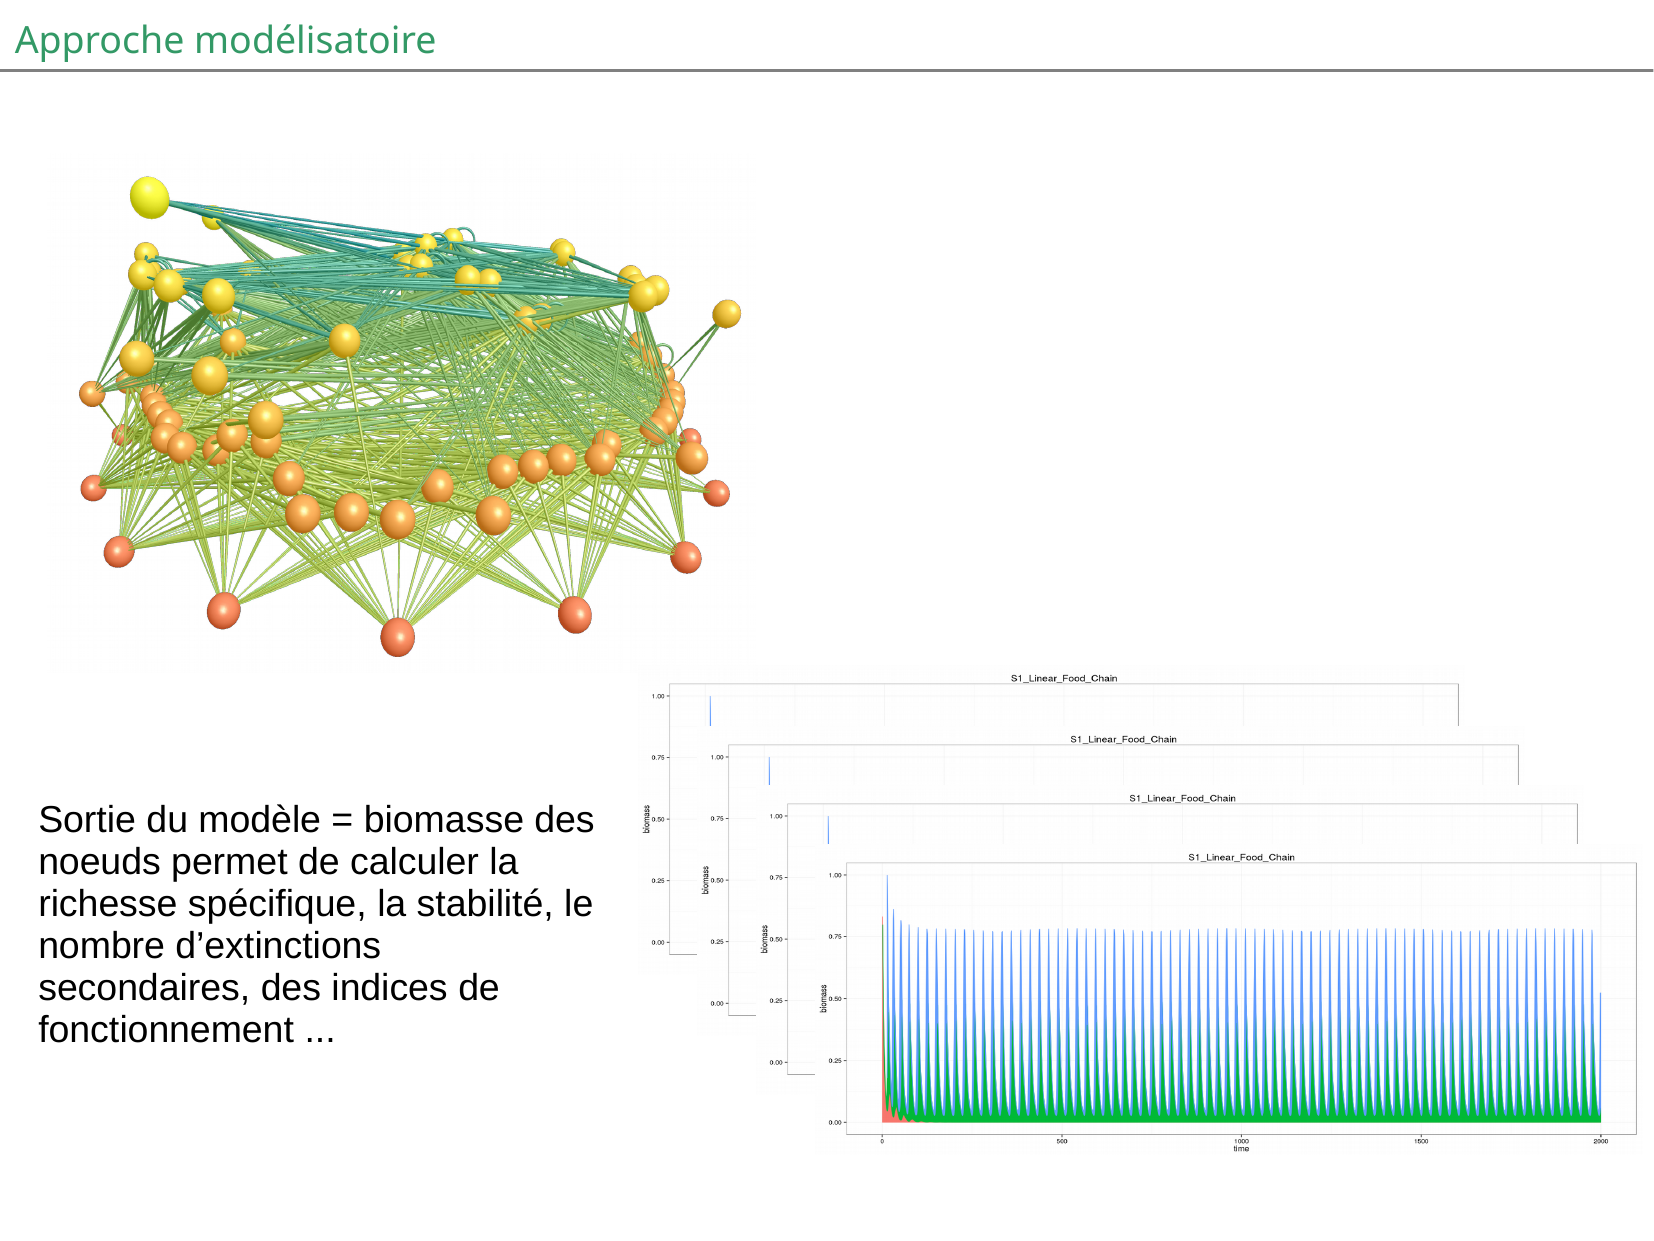

Approche modélisatoire
Sortie du modèle = biomasse des noeuds permet de calculer la richesse spécifique, la stabilité, le nombre d’extinctions secondaires, des indices de fonctionnement ...